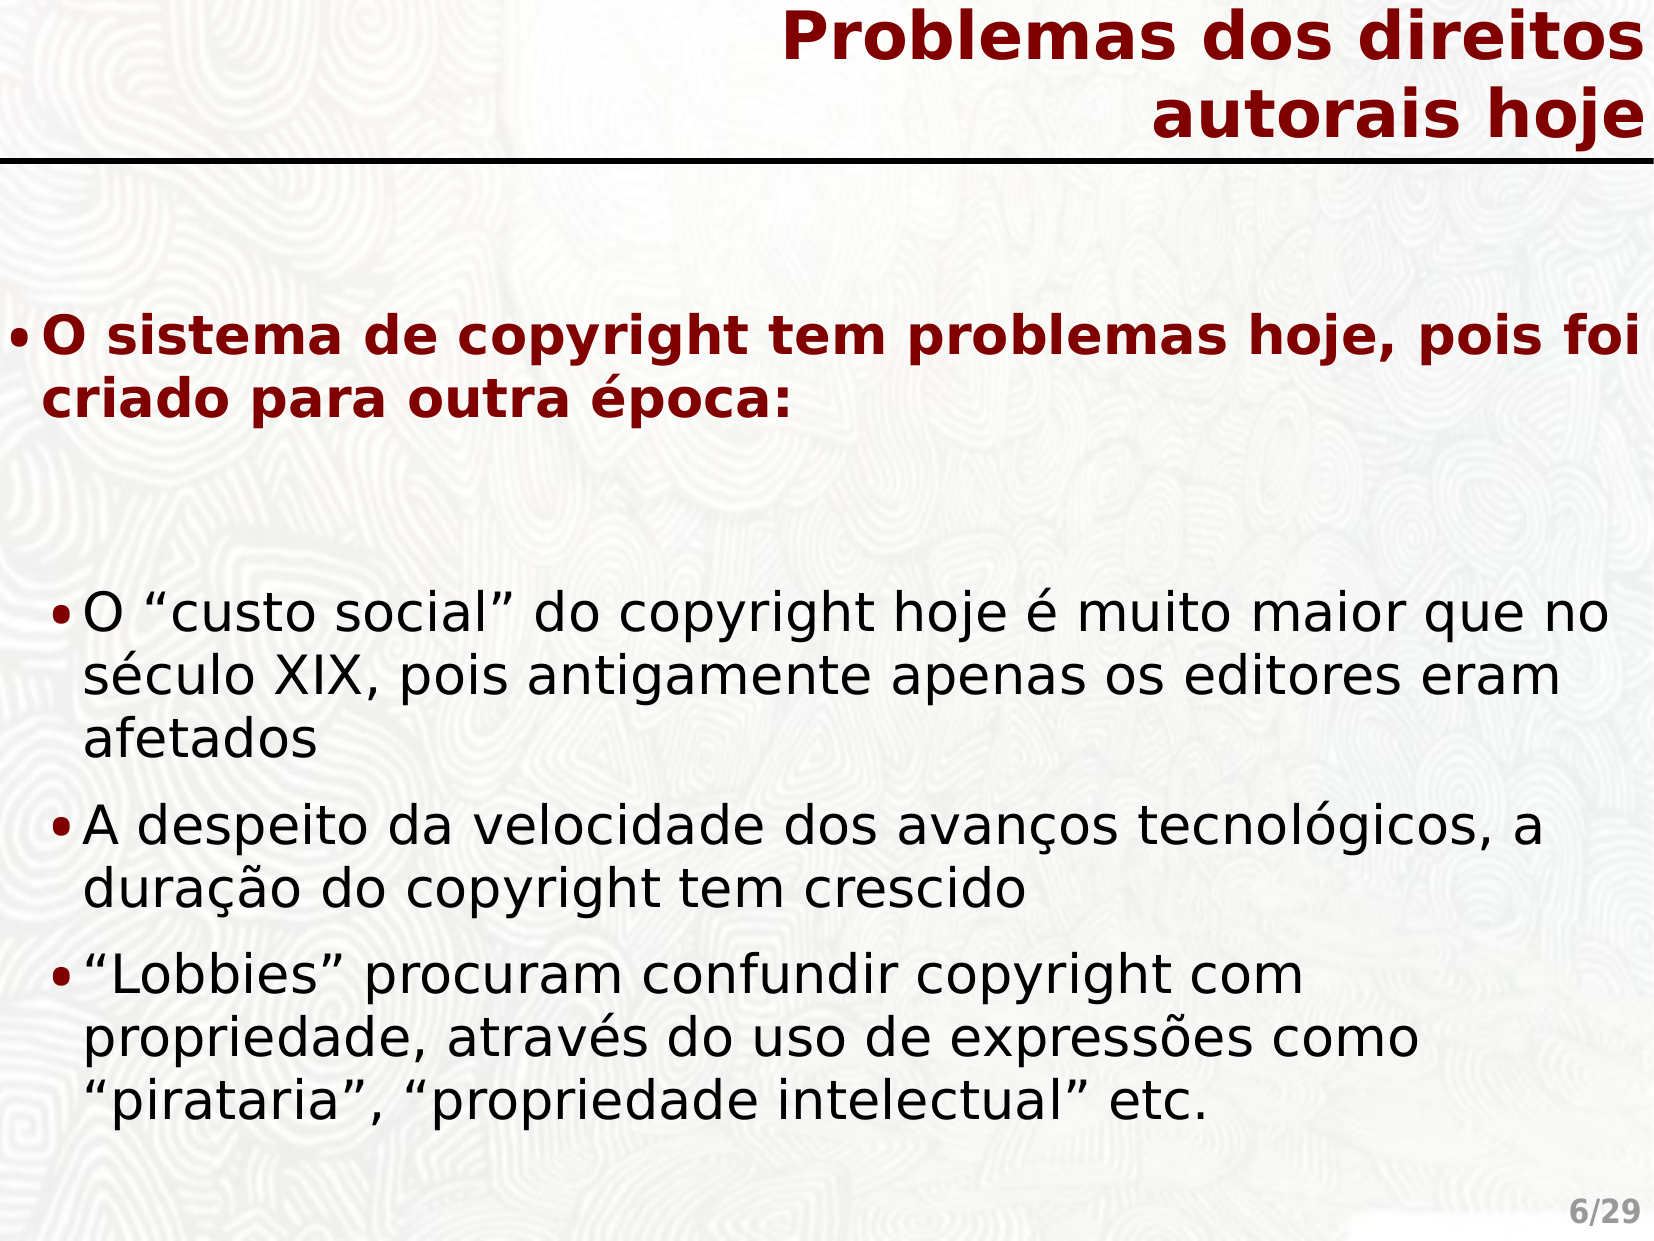

# Problemas dos direitos autorais hoje
O sistema de copyright tem problemas hoje, pois foi criado para outra época:
O “custo social” do copyright hoje é muito maior que no século XIX, pois antigamente apenas os editores eram afetados
A despeito da velocidade dos avanços tecnológicos, a duração do copyright tem crescido
“Lobbies” procuram confundir copyright com propriedade, através do uso de expressões como “pirataria”, “propriedade intelectual” etc.
6